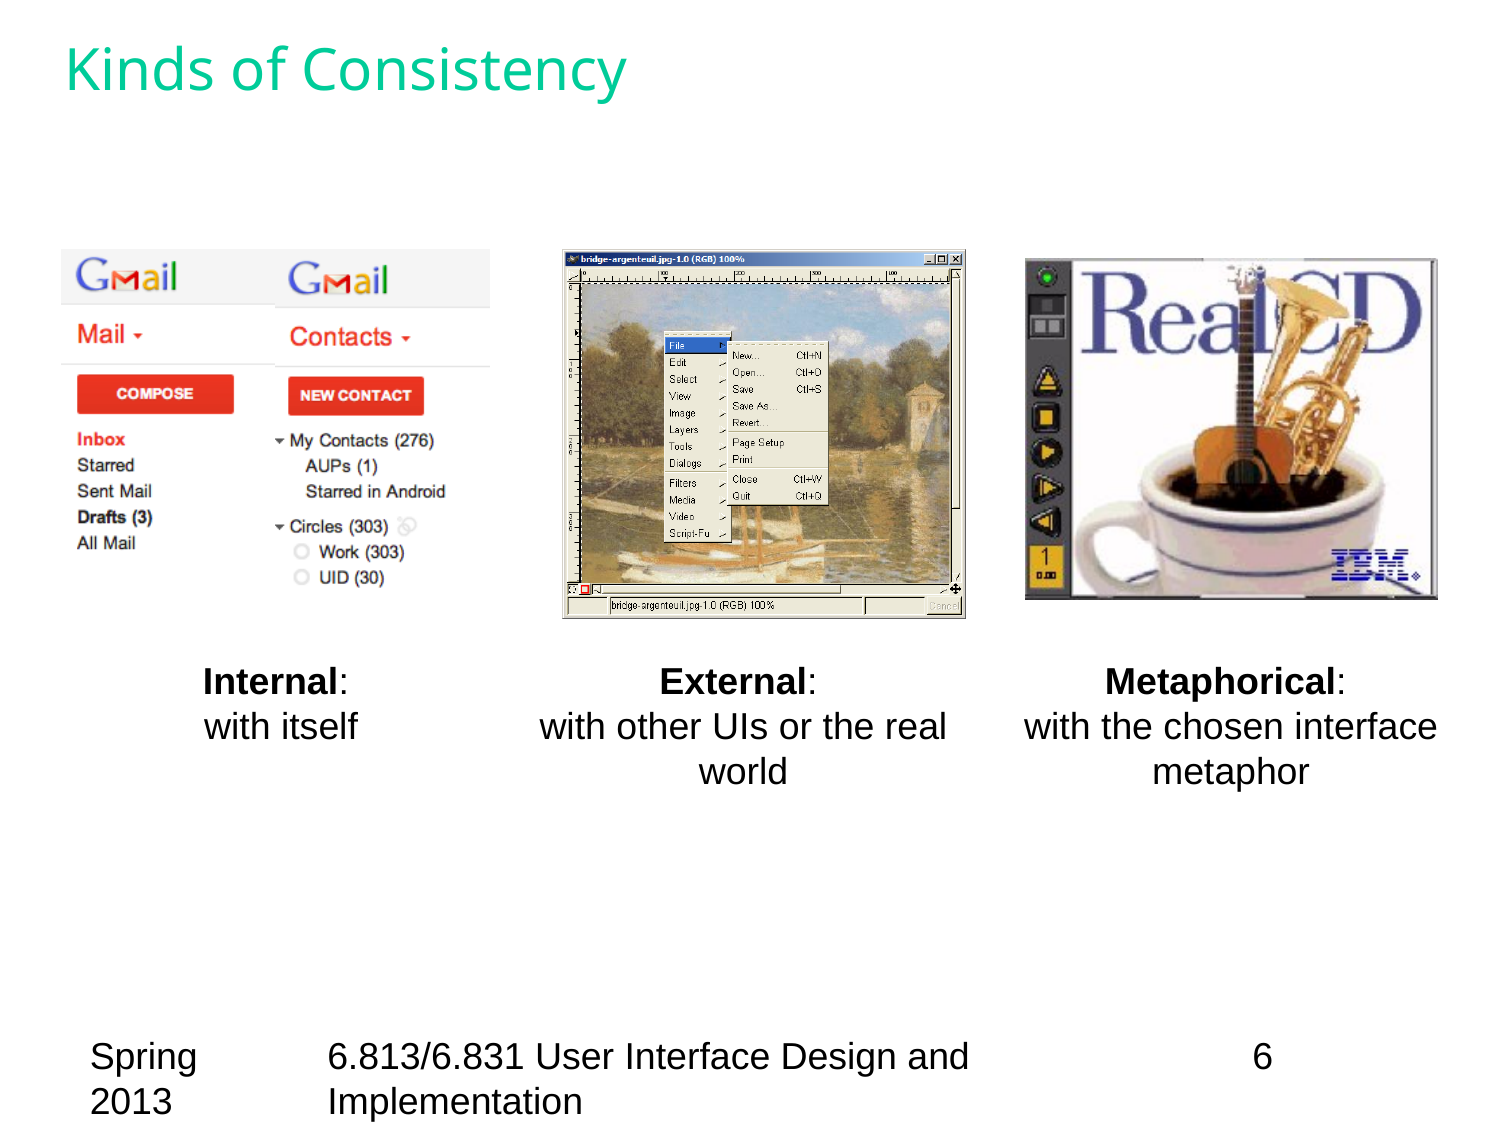

# Kinds of Consistency
Internal:
with itself
External:
with other UIs or the real world
Metaphorical:
with the chosen interface metaphor
Spring 2013
6.813/6.831 User Interface Design and Implementation